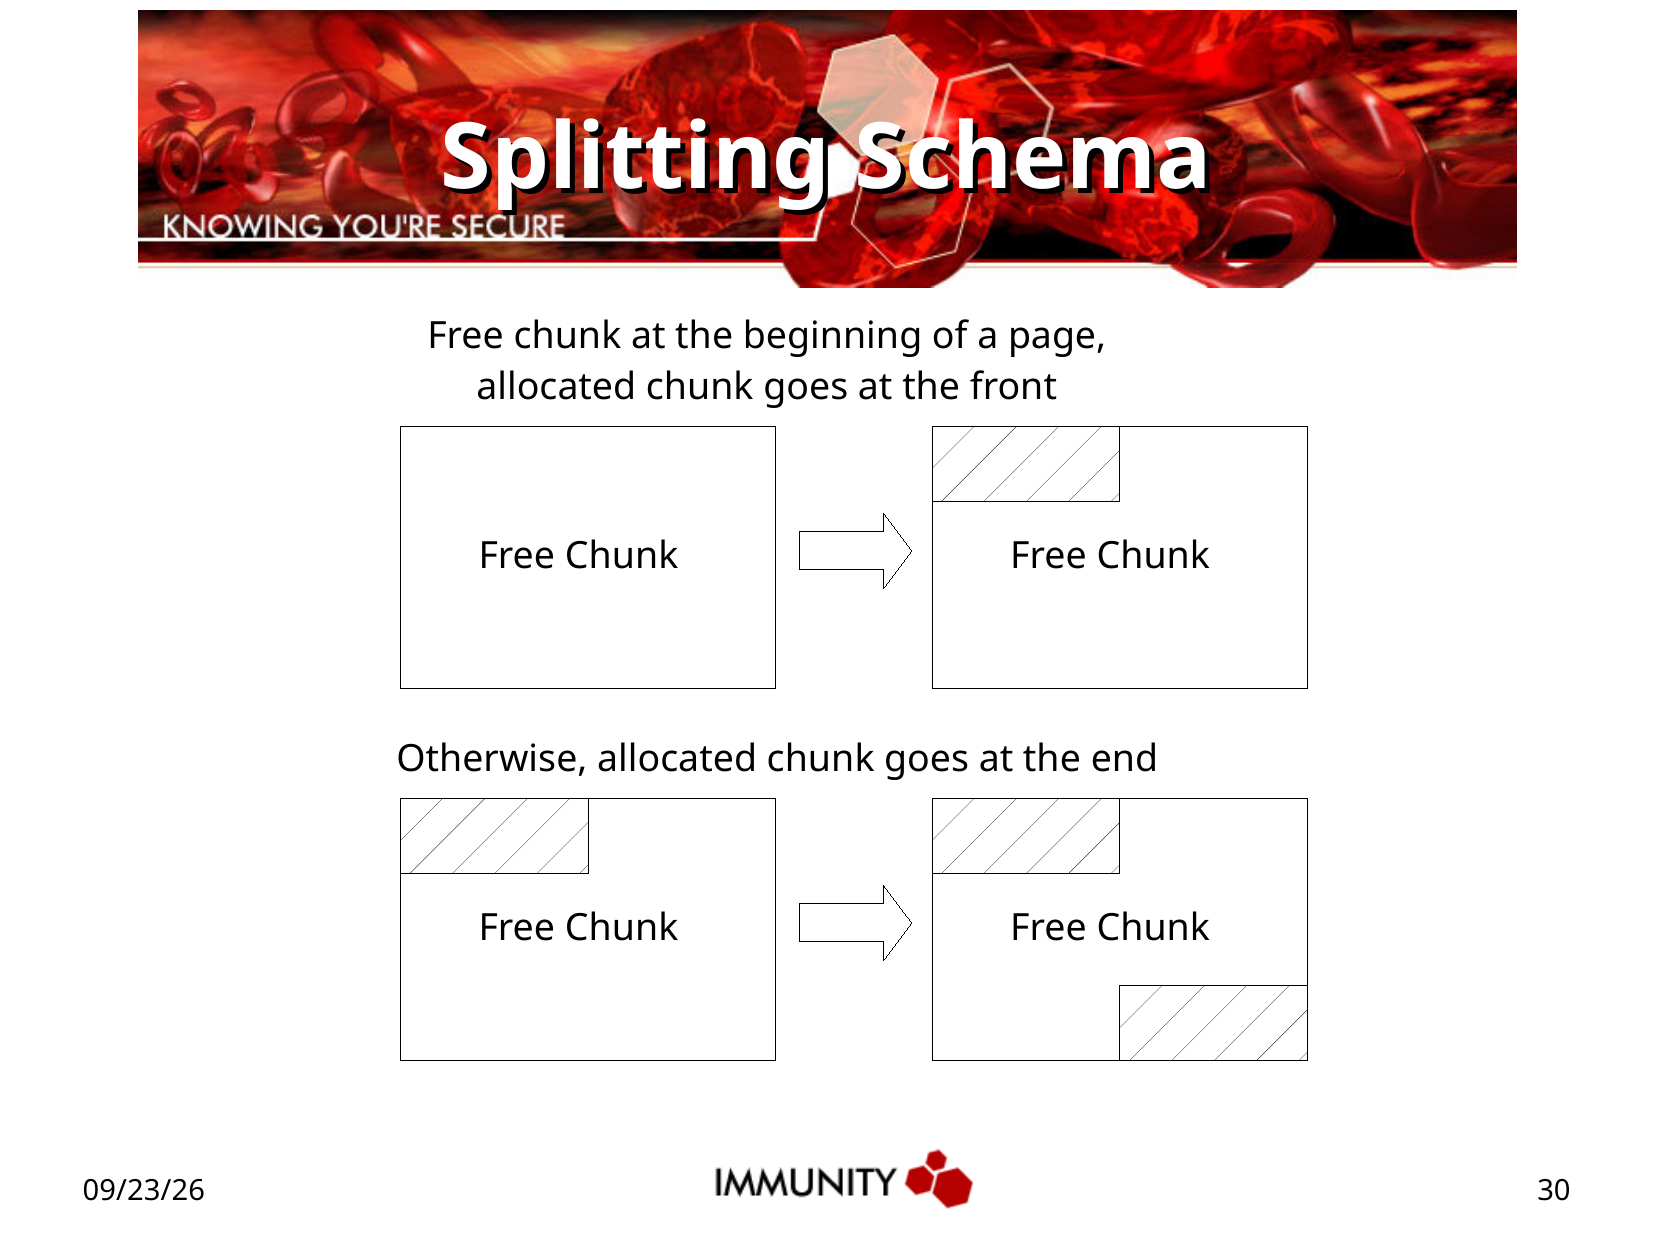

# Splitting Schema
Free chunk at the beginning of a page,
allocated chunk goes at the front
Free Chunk
Free Chunk
Otherwise, allocated chunk goes at the end
Free Chunk
Free Chunk
30